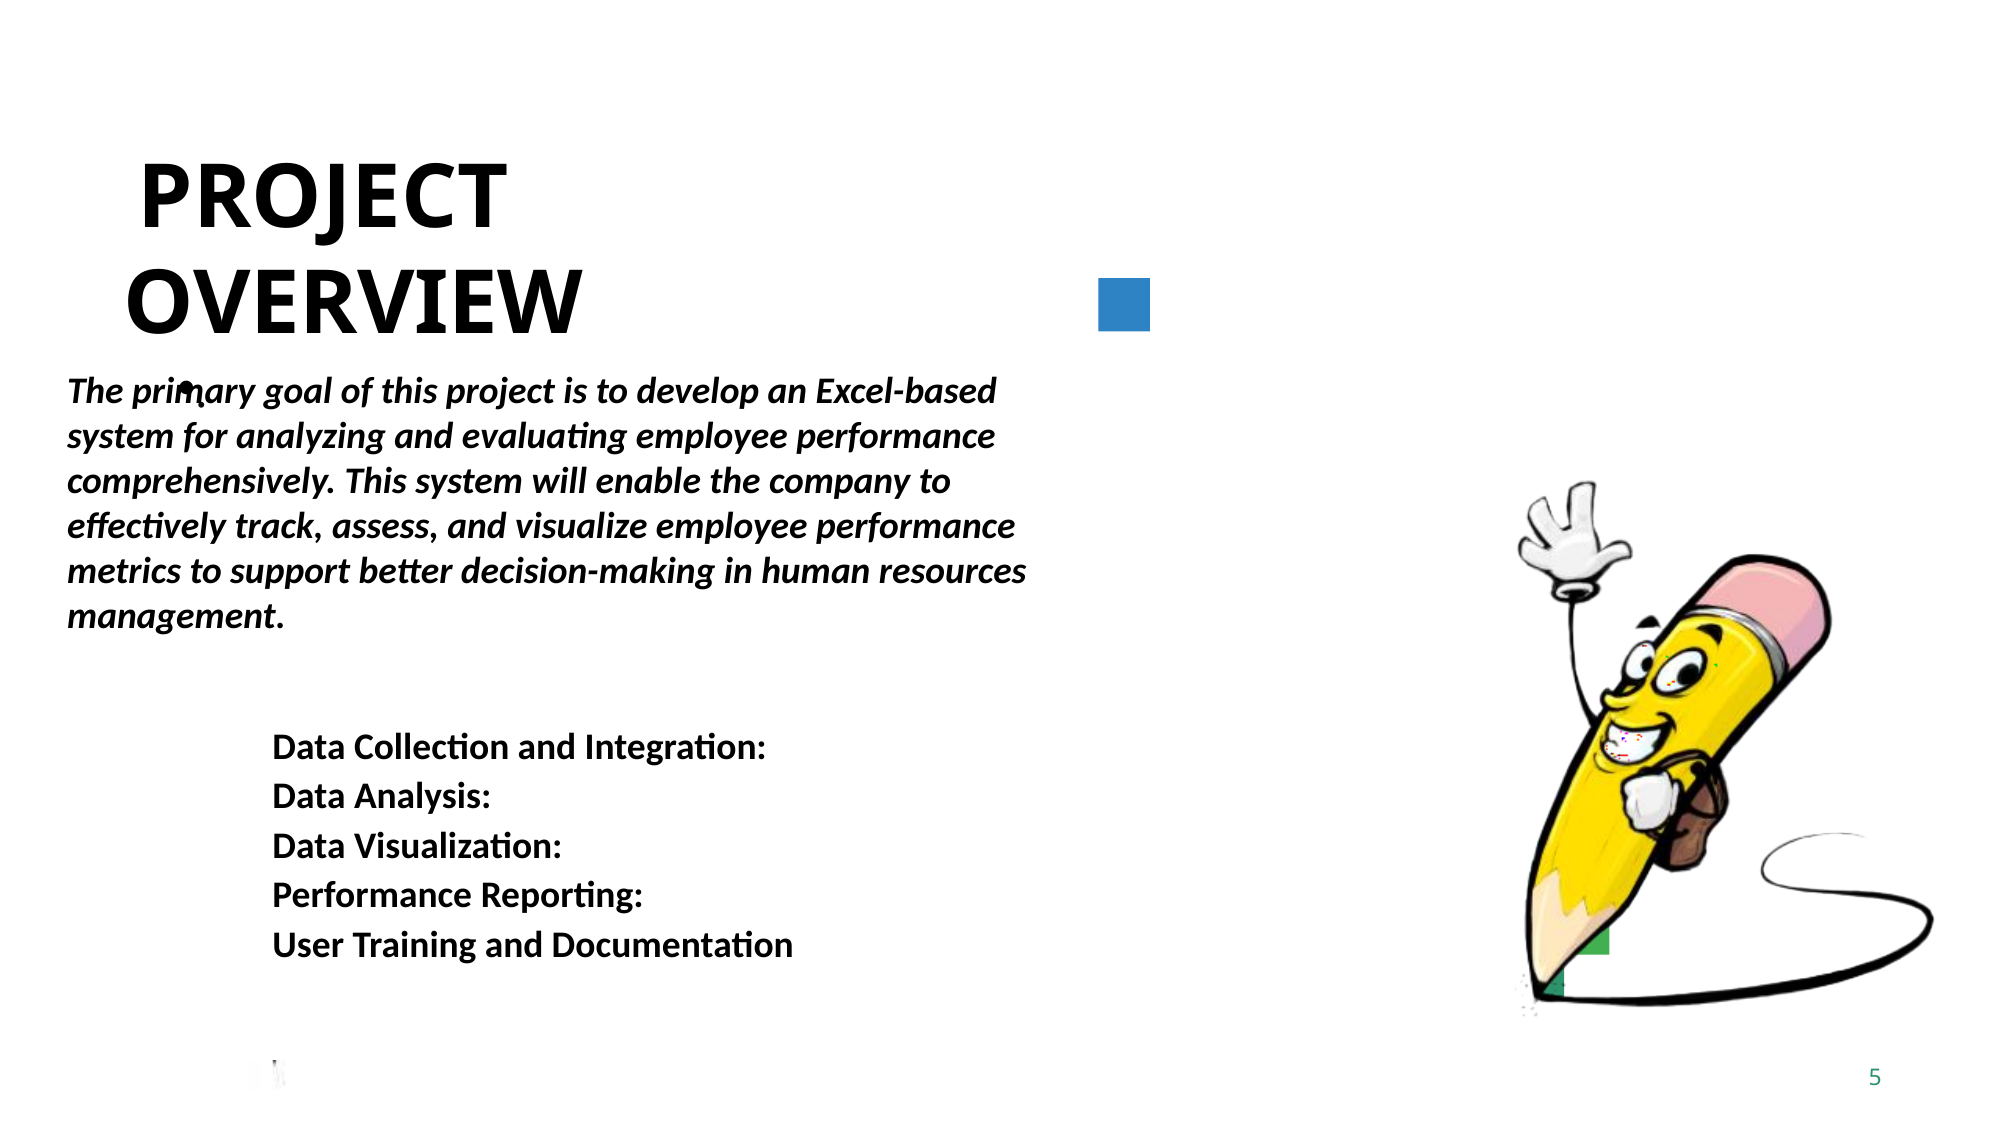

# PROJECT	OVERVIEW
.
The primary goal of this project is to develop an Excel-based system for analyzing and evaluating employee performance comprehensively. This system will enable the company to effectively track, assess, and visualize employee performance metrics to support better decision-making in human resources management.
Data Collection and Integration:
Data Analysis:
Data Visualization:
Performance Reporting:
User Training and Documentation